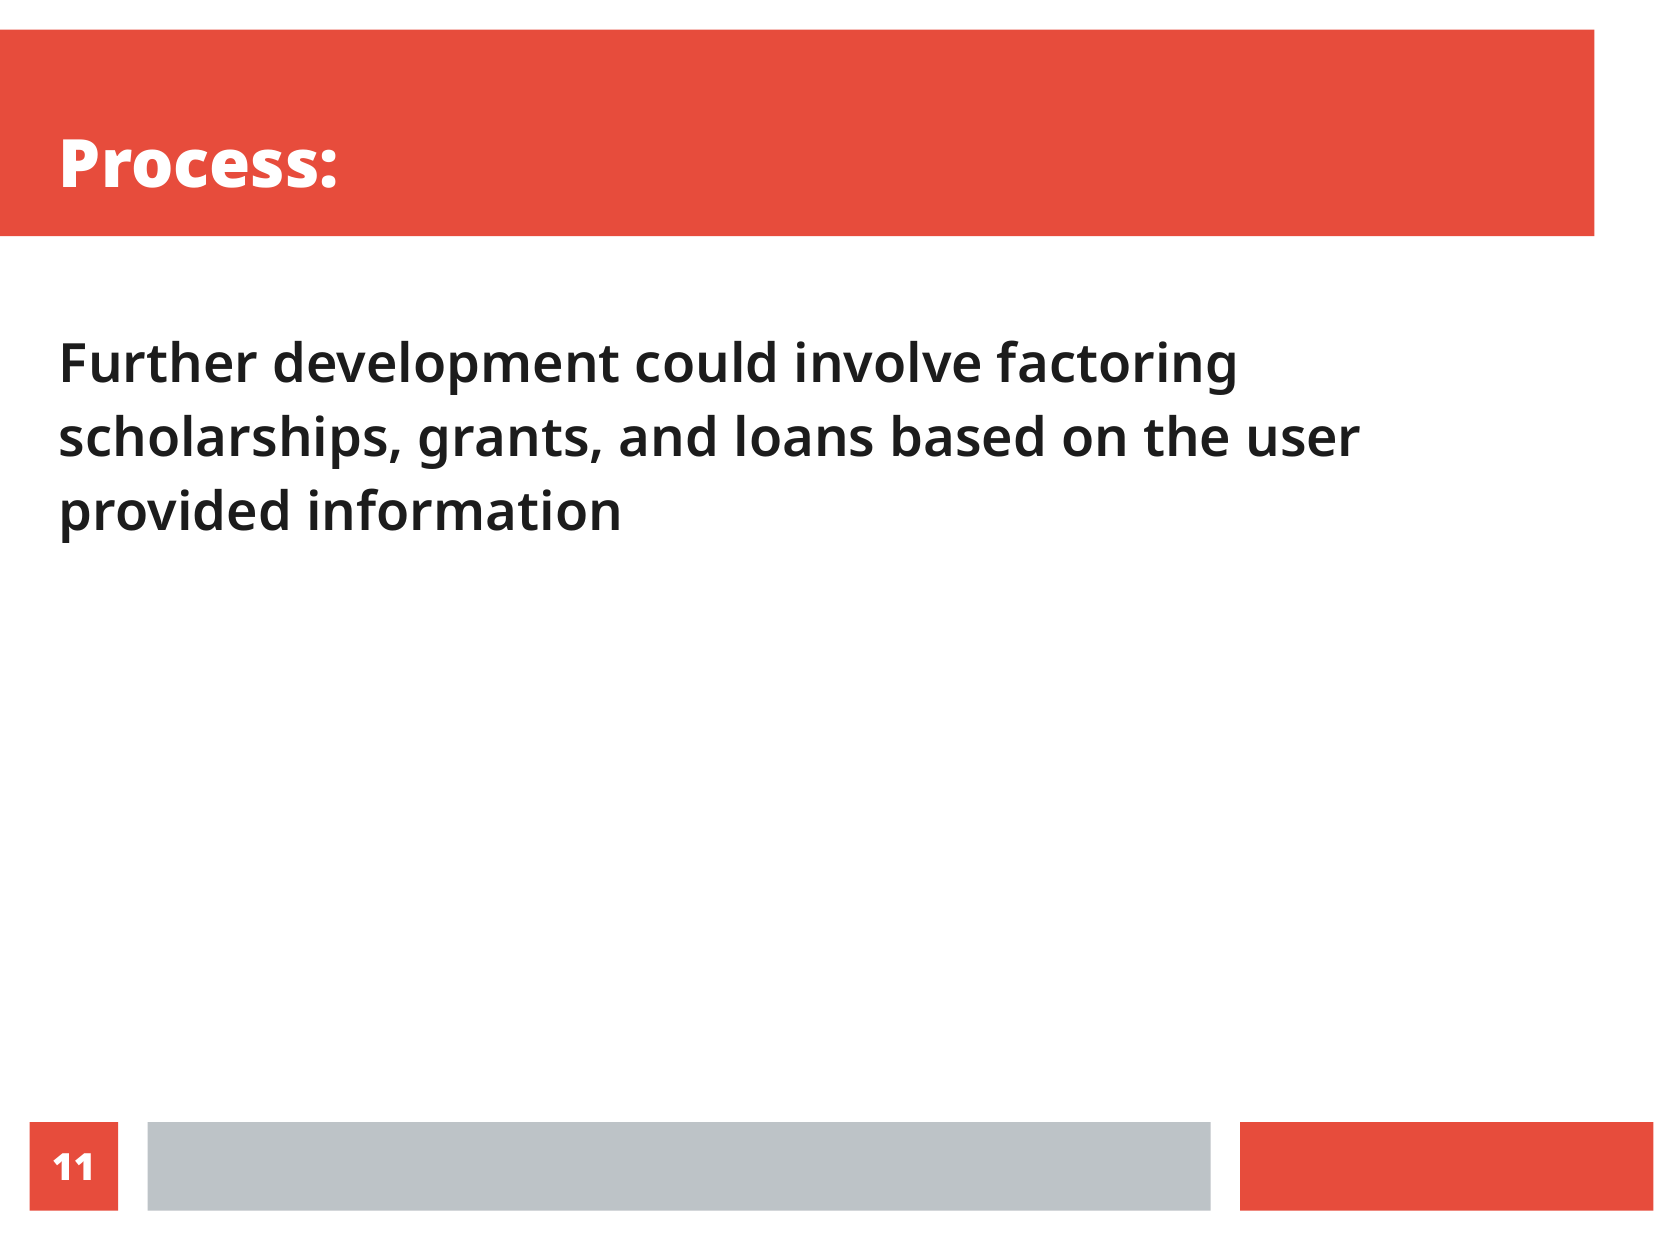

# Process:
Further development could involve factoring scholarships, grants, and loans based on the user provided information
11